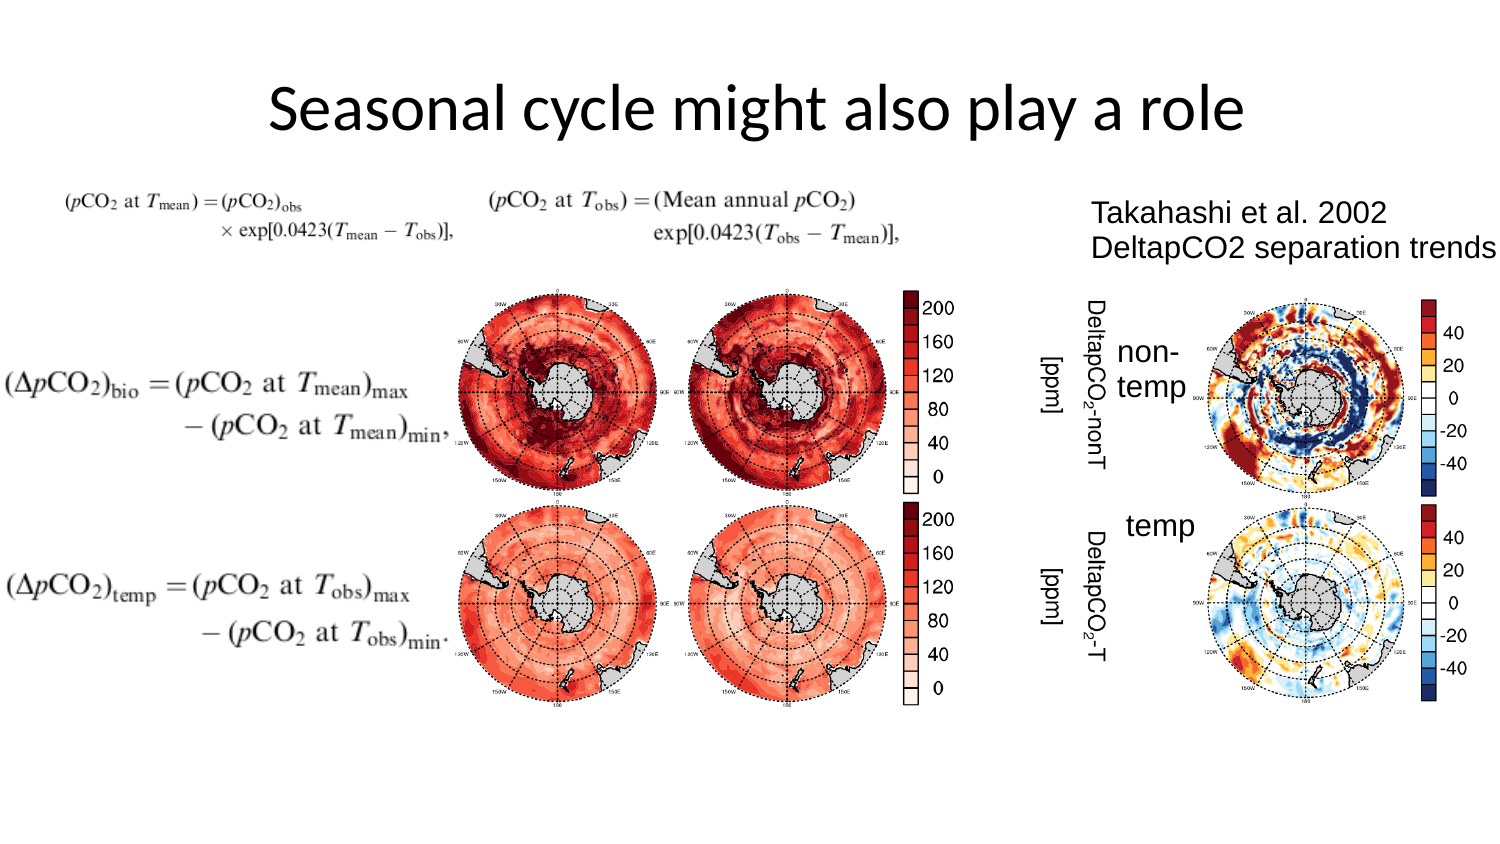

# Seasonal cycle might also play a role
Takahashi et al. 2002
DeltapCO2 separation trends
 non-
 temp
 temp